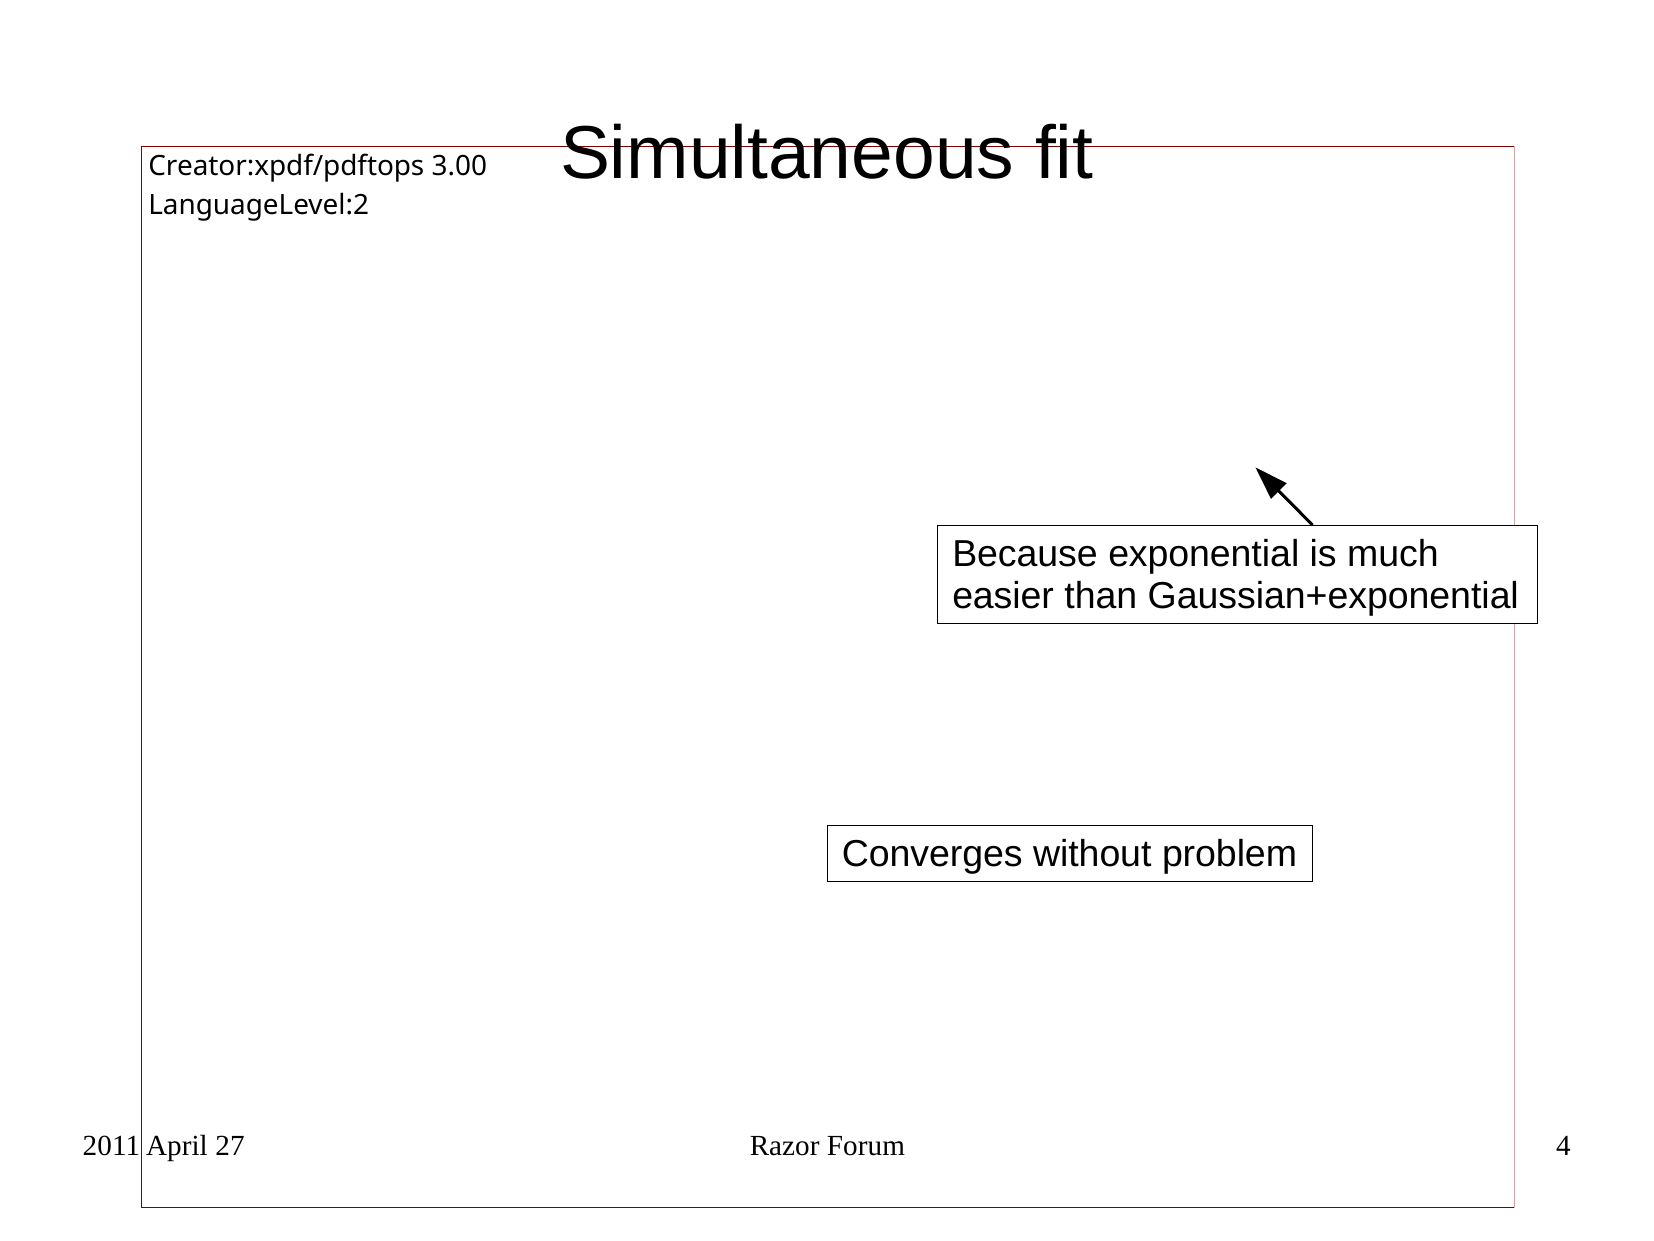

# Simultaneous fit
Because exponential is much easier than Gaussian+exponential
Converges without problem
2011 April 27
Razor Forum
4